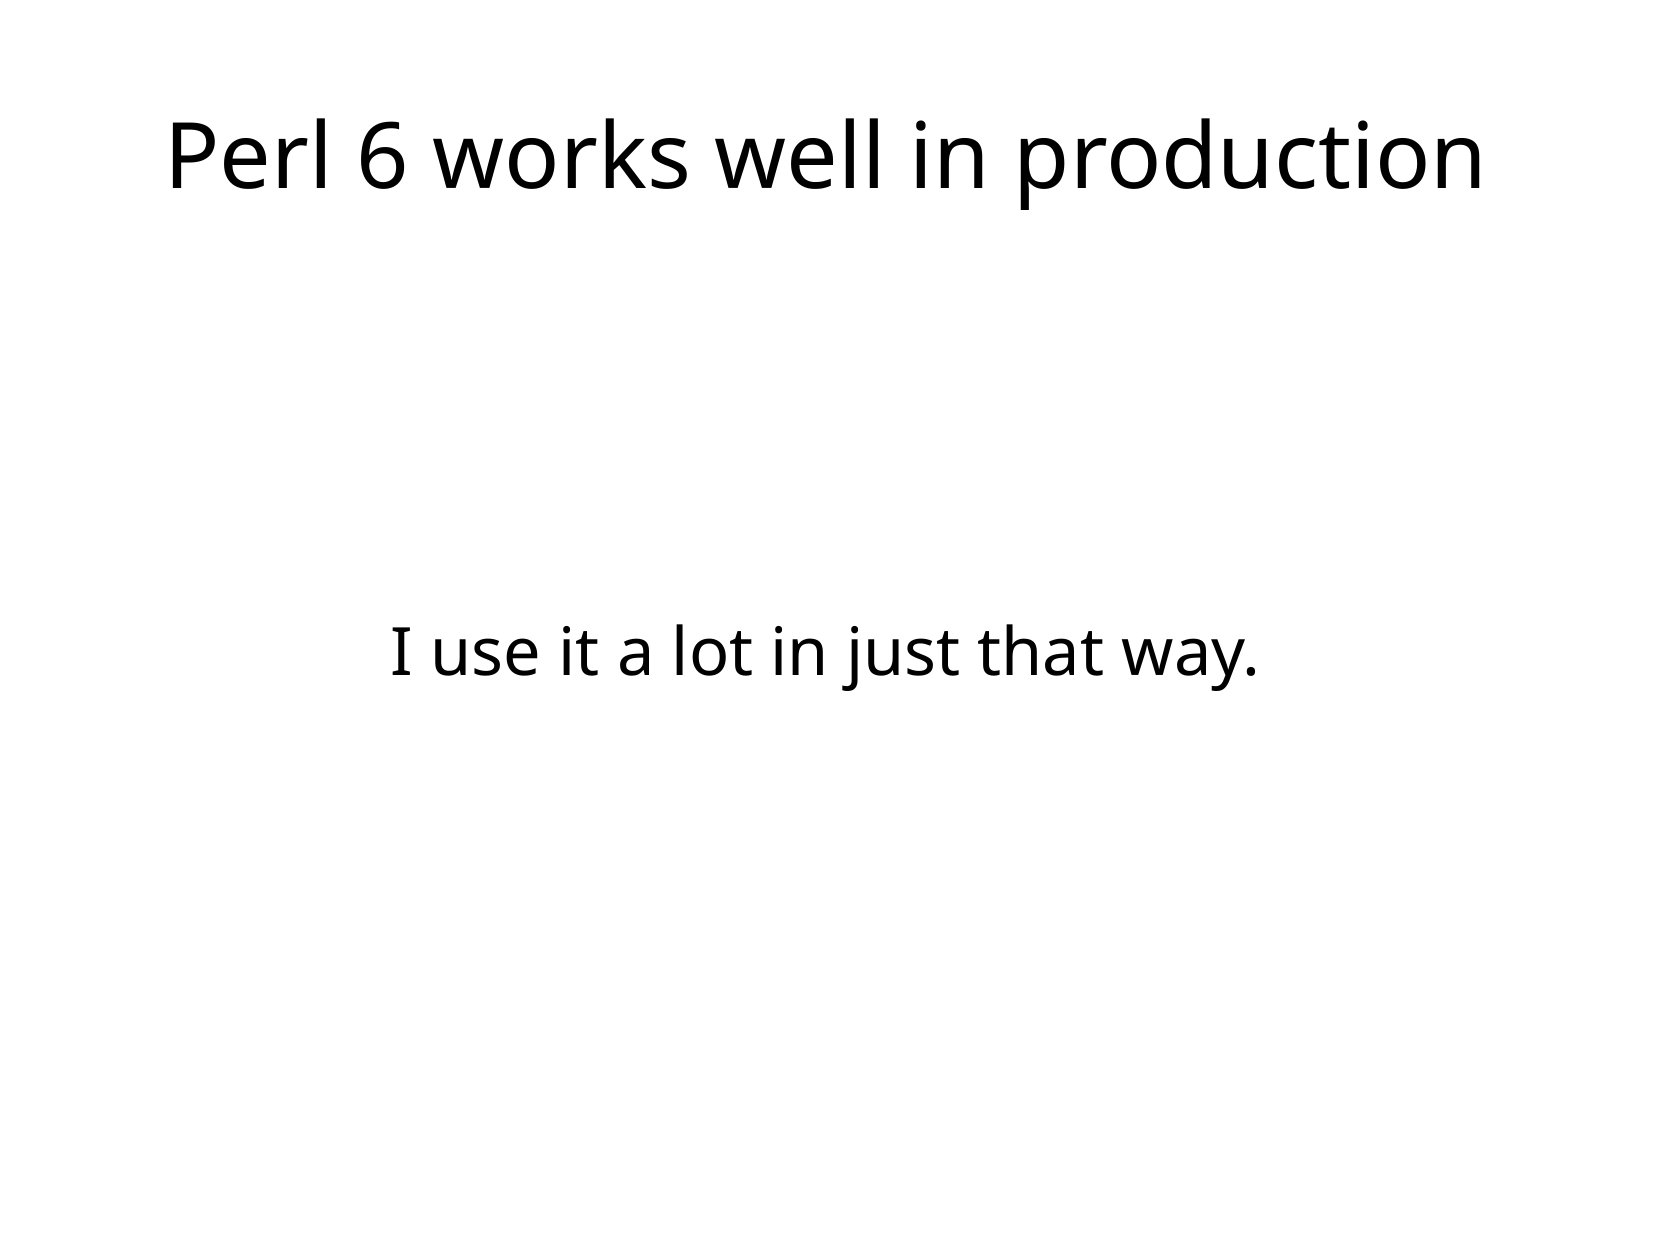

I use it a lot in just that way.
# Perl 6 works well in production